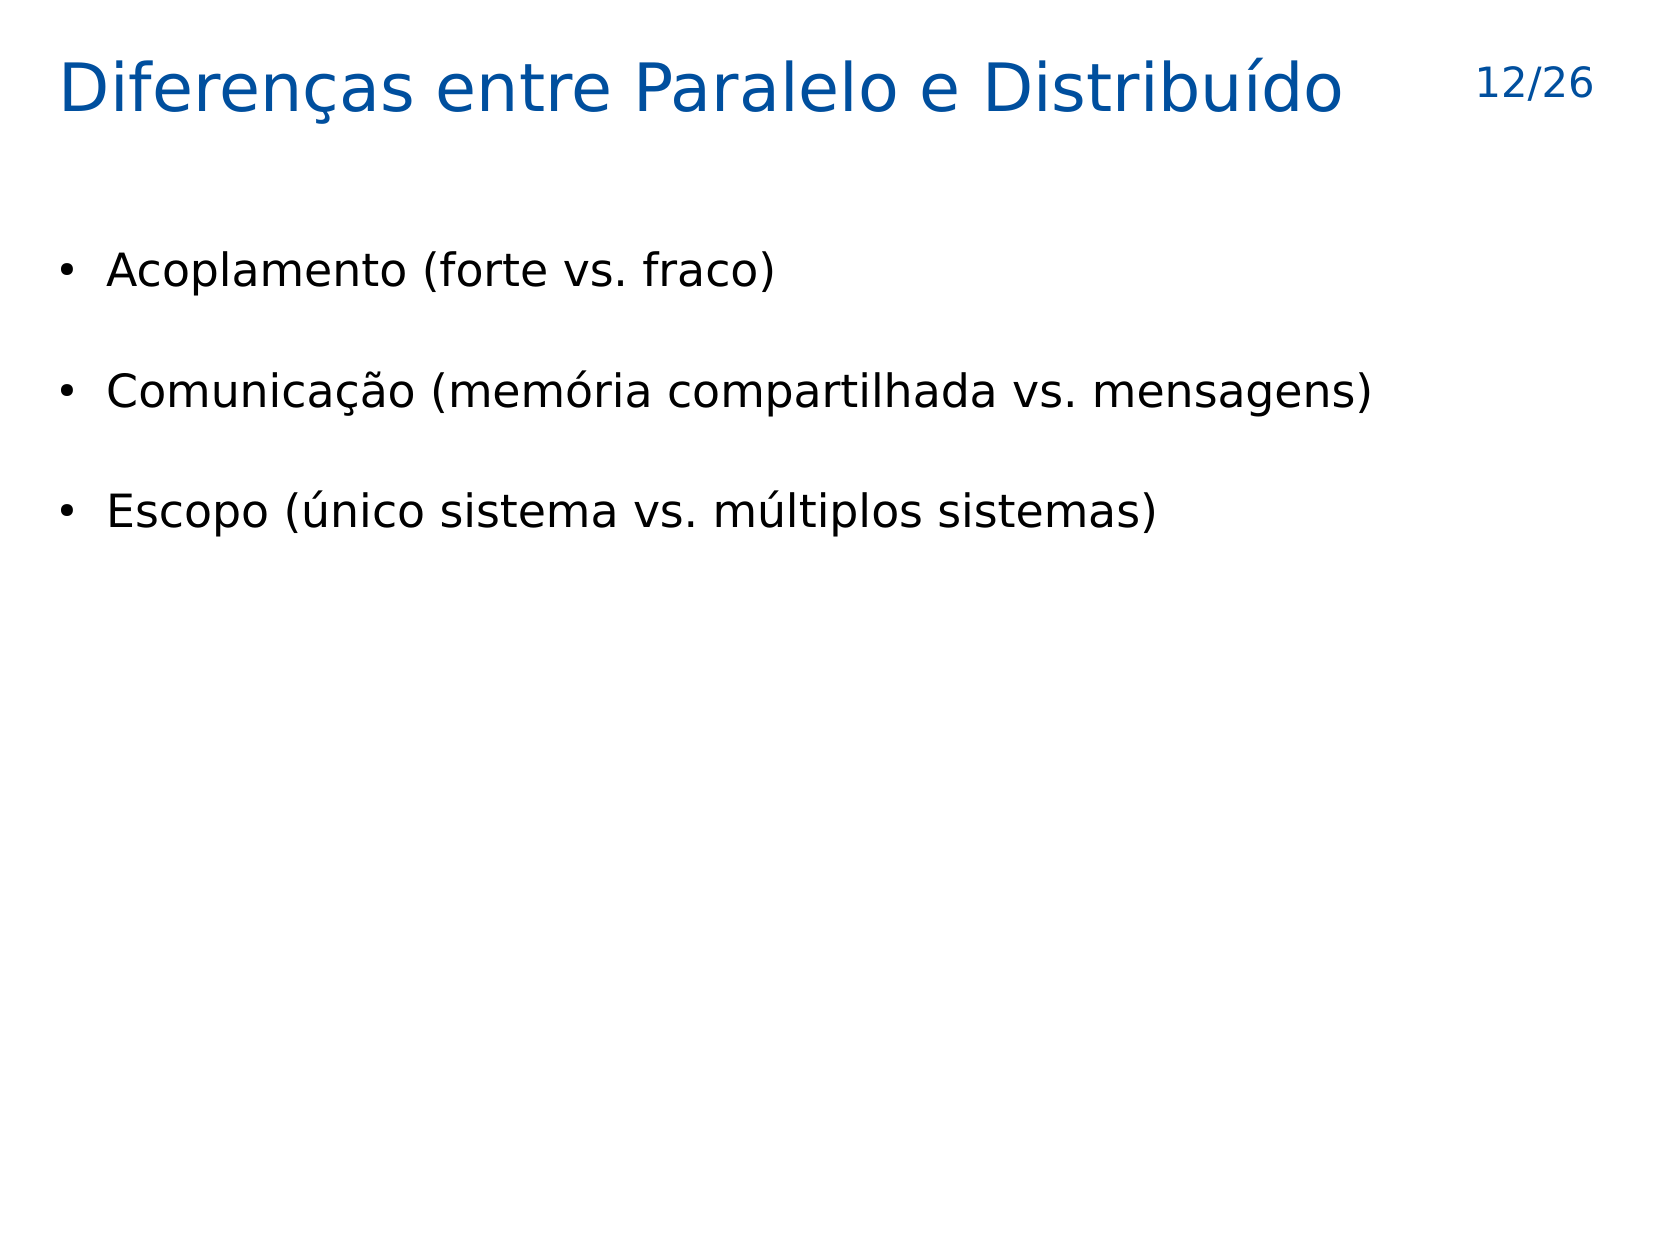

# Diferenças entre Paralelo e Distribuído
12
Acoplamento (forte vs. fraco)
Comunicação (memória compartilhada vs. mensagens)
Escopo (único sistema vs. múltiplos sistemas)